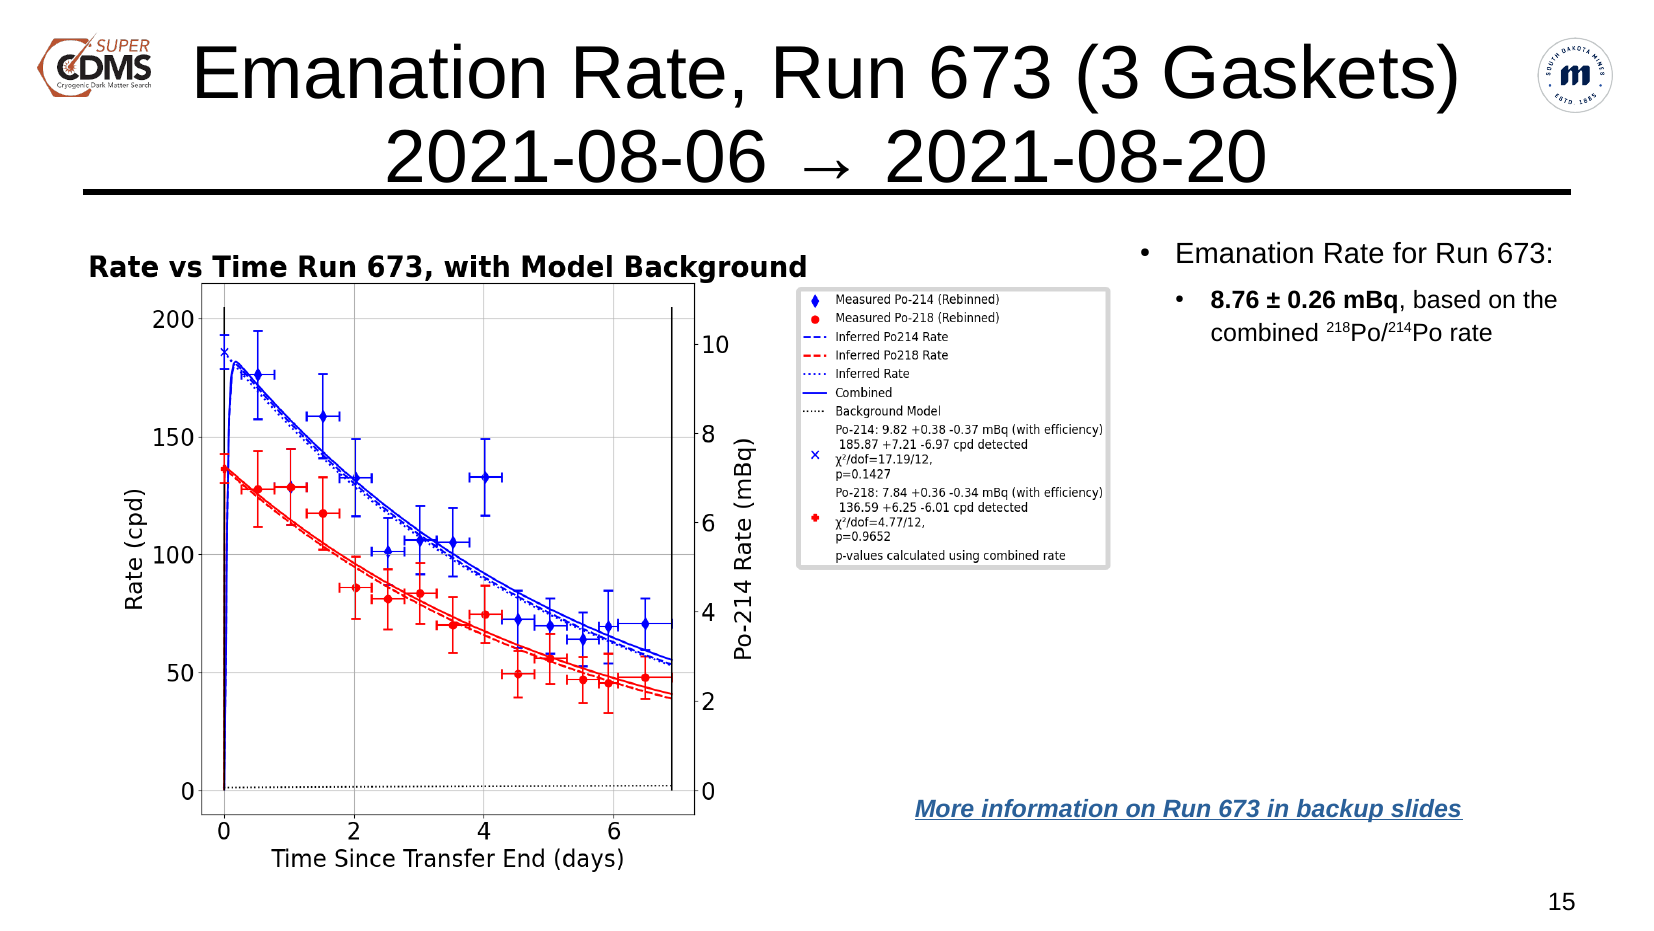

# Emanation Rate, Run 673 (3 Gaskets) 2021-08-06 → 2021-08-20
Emanation Rate for Run 673:
8.76 ± 0.26 mBq, based on the combined 218Po/214Po rate
More information on Run 673 in backup slides